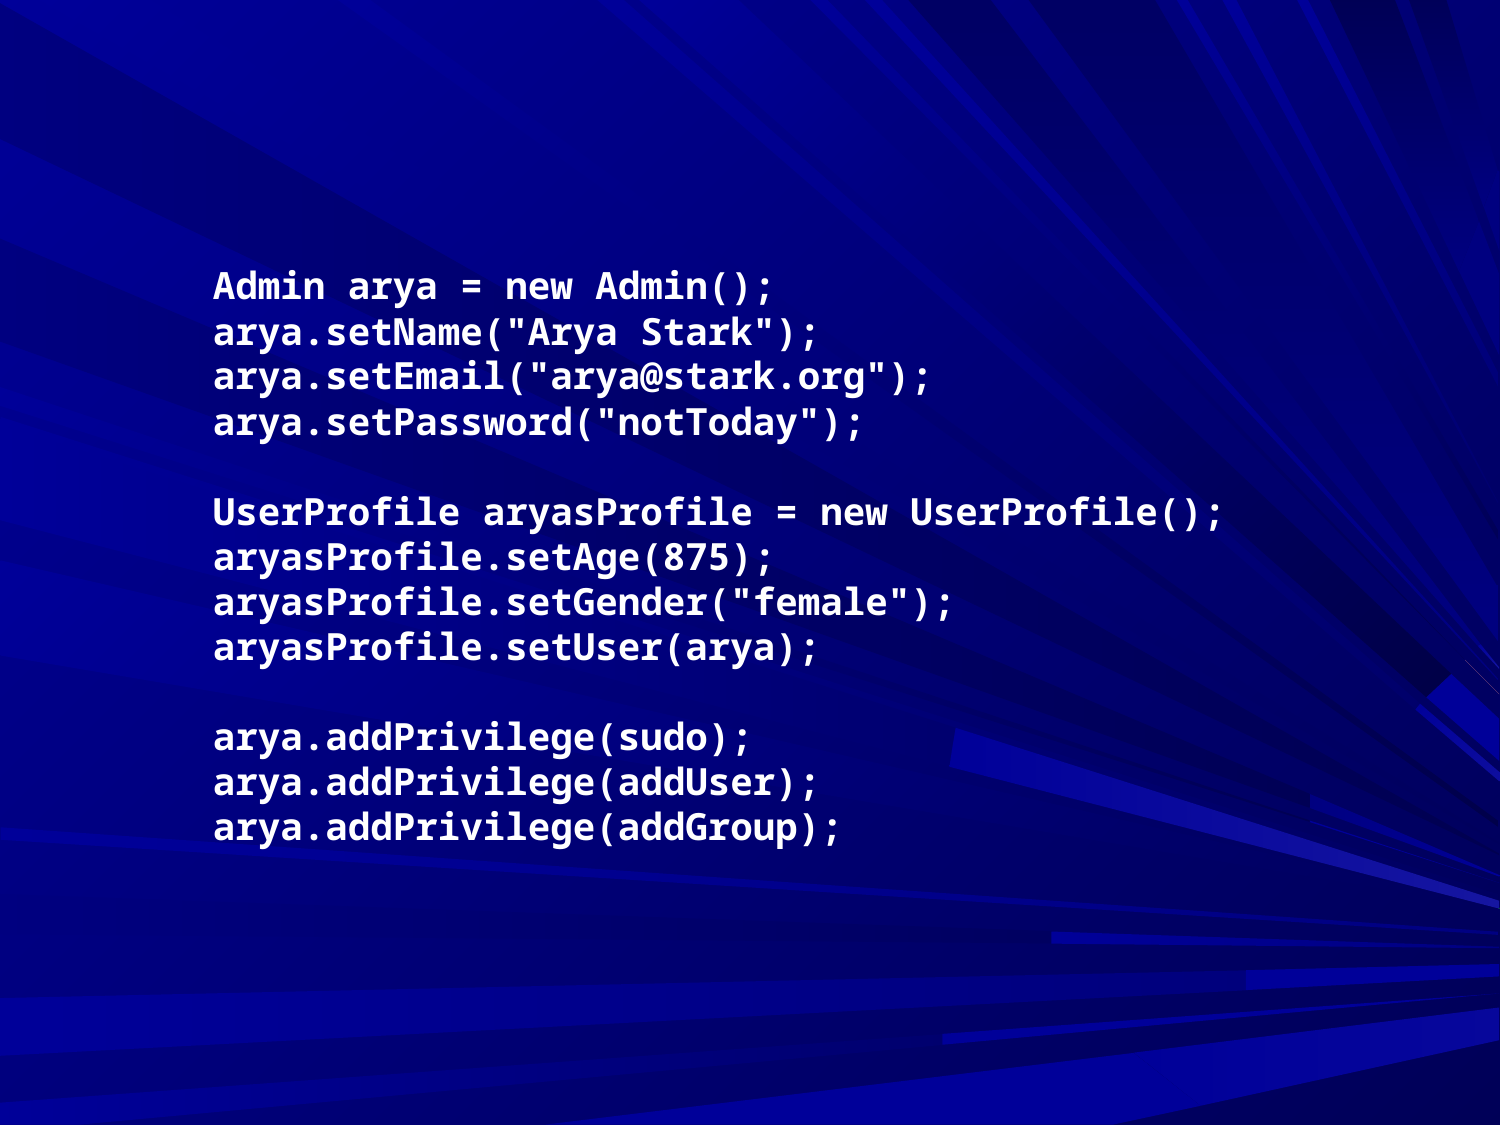

Admin arya = new Admin();
 arya.setName("Arya Stark");
 arya.setEmail("arya@stark.org");
 arya.setPassword("notToday");
 UserProfile aryasProfile = new UserProfile();
 aryasProfile.setAge(875);
 aryasProfile.setGender("female");
 aryasProfile.setUser(arya);
 arya.addPrivilege(sudo);
 arya.addPrivilege(addUser);
 arya.addPrivilege(addGroup);